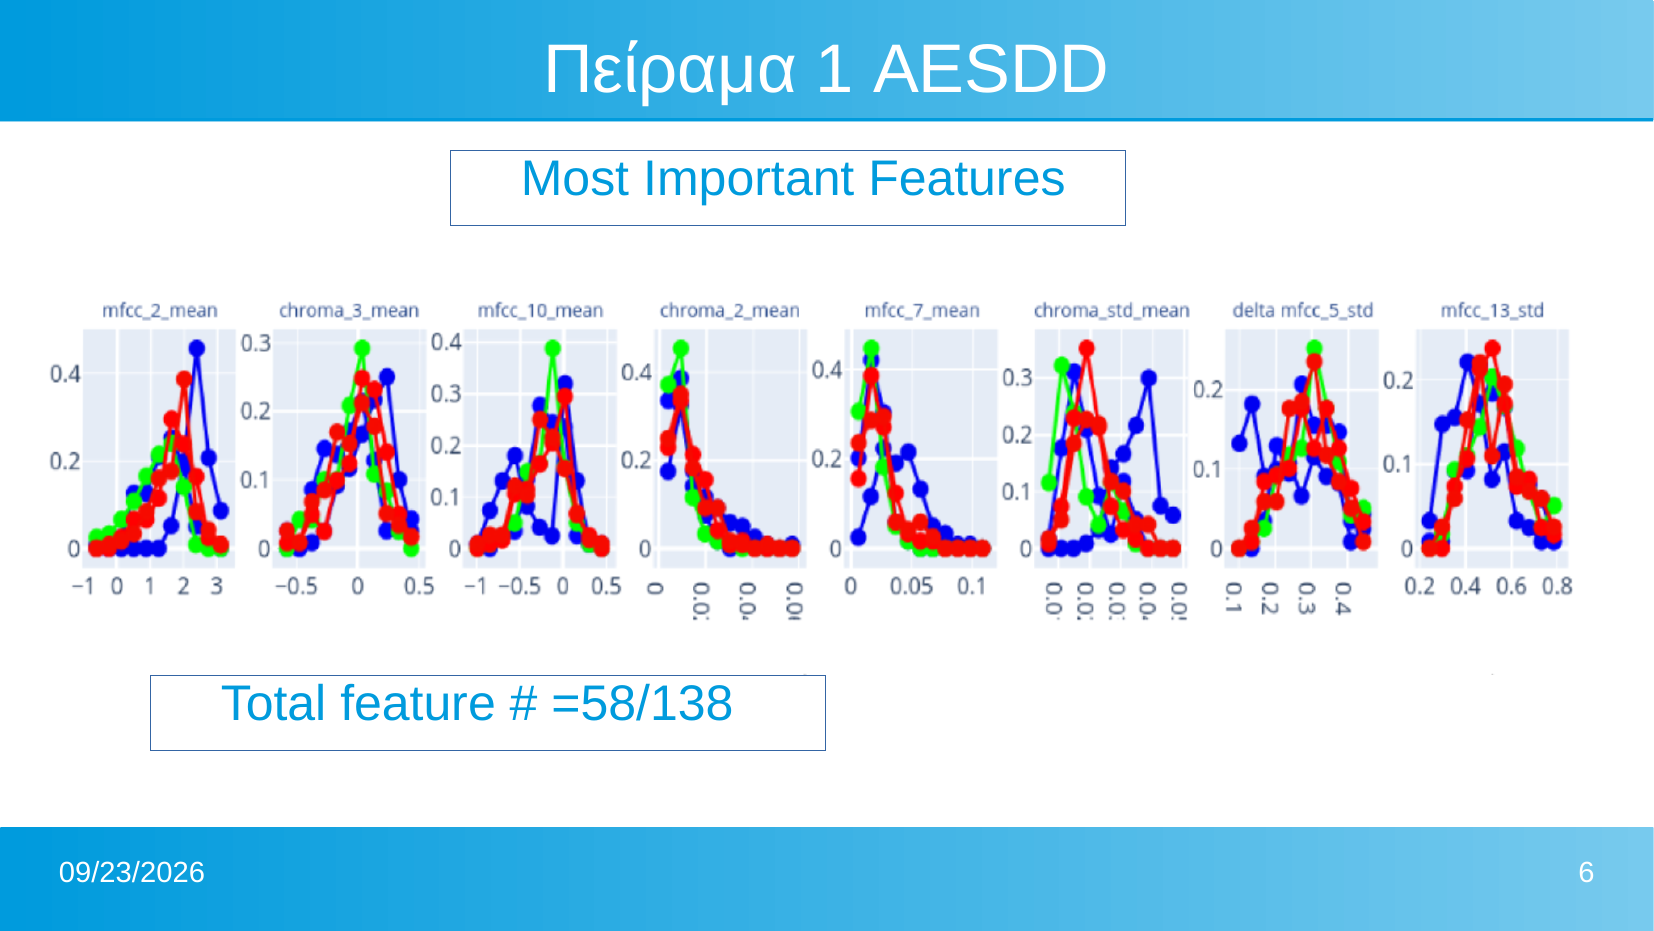

# Πείραμα 1 AESDD
Most Important Features
Total feature # =58/138
6